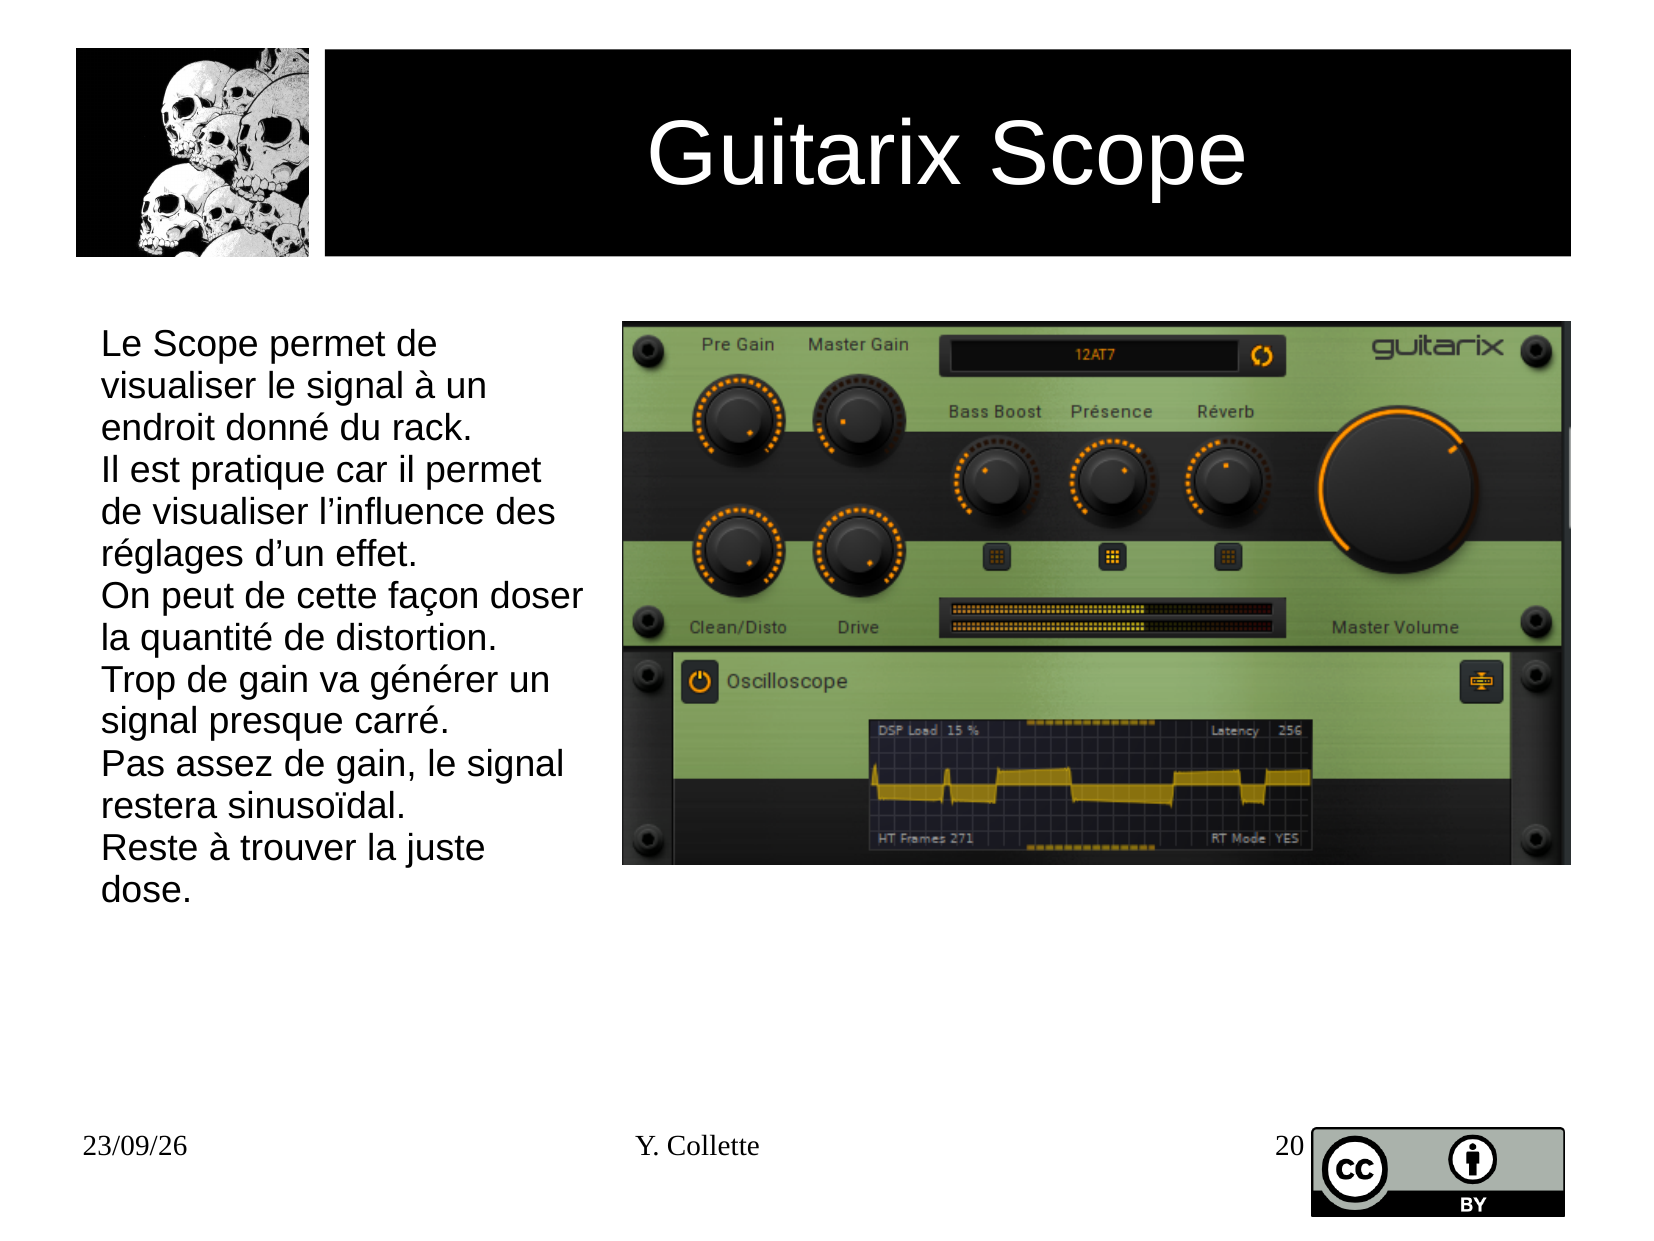

# Guitarix Scope
Le Scope permet de visualiser le signal à un endroit donné du rack.
Il est pratique car il permet de visualiser l’influence des réglages d’un effet.
On peut de cette façon doser la quantité de distortion.
Trop de gain va générer un signal presque carré.
Pas assez de gain, le signal restera sinusoïdal.
Reste à trouver la juste dose.
Y. Collette
20